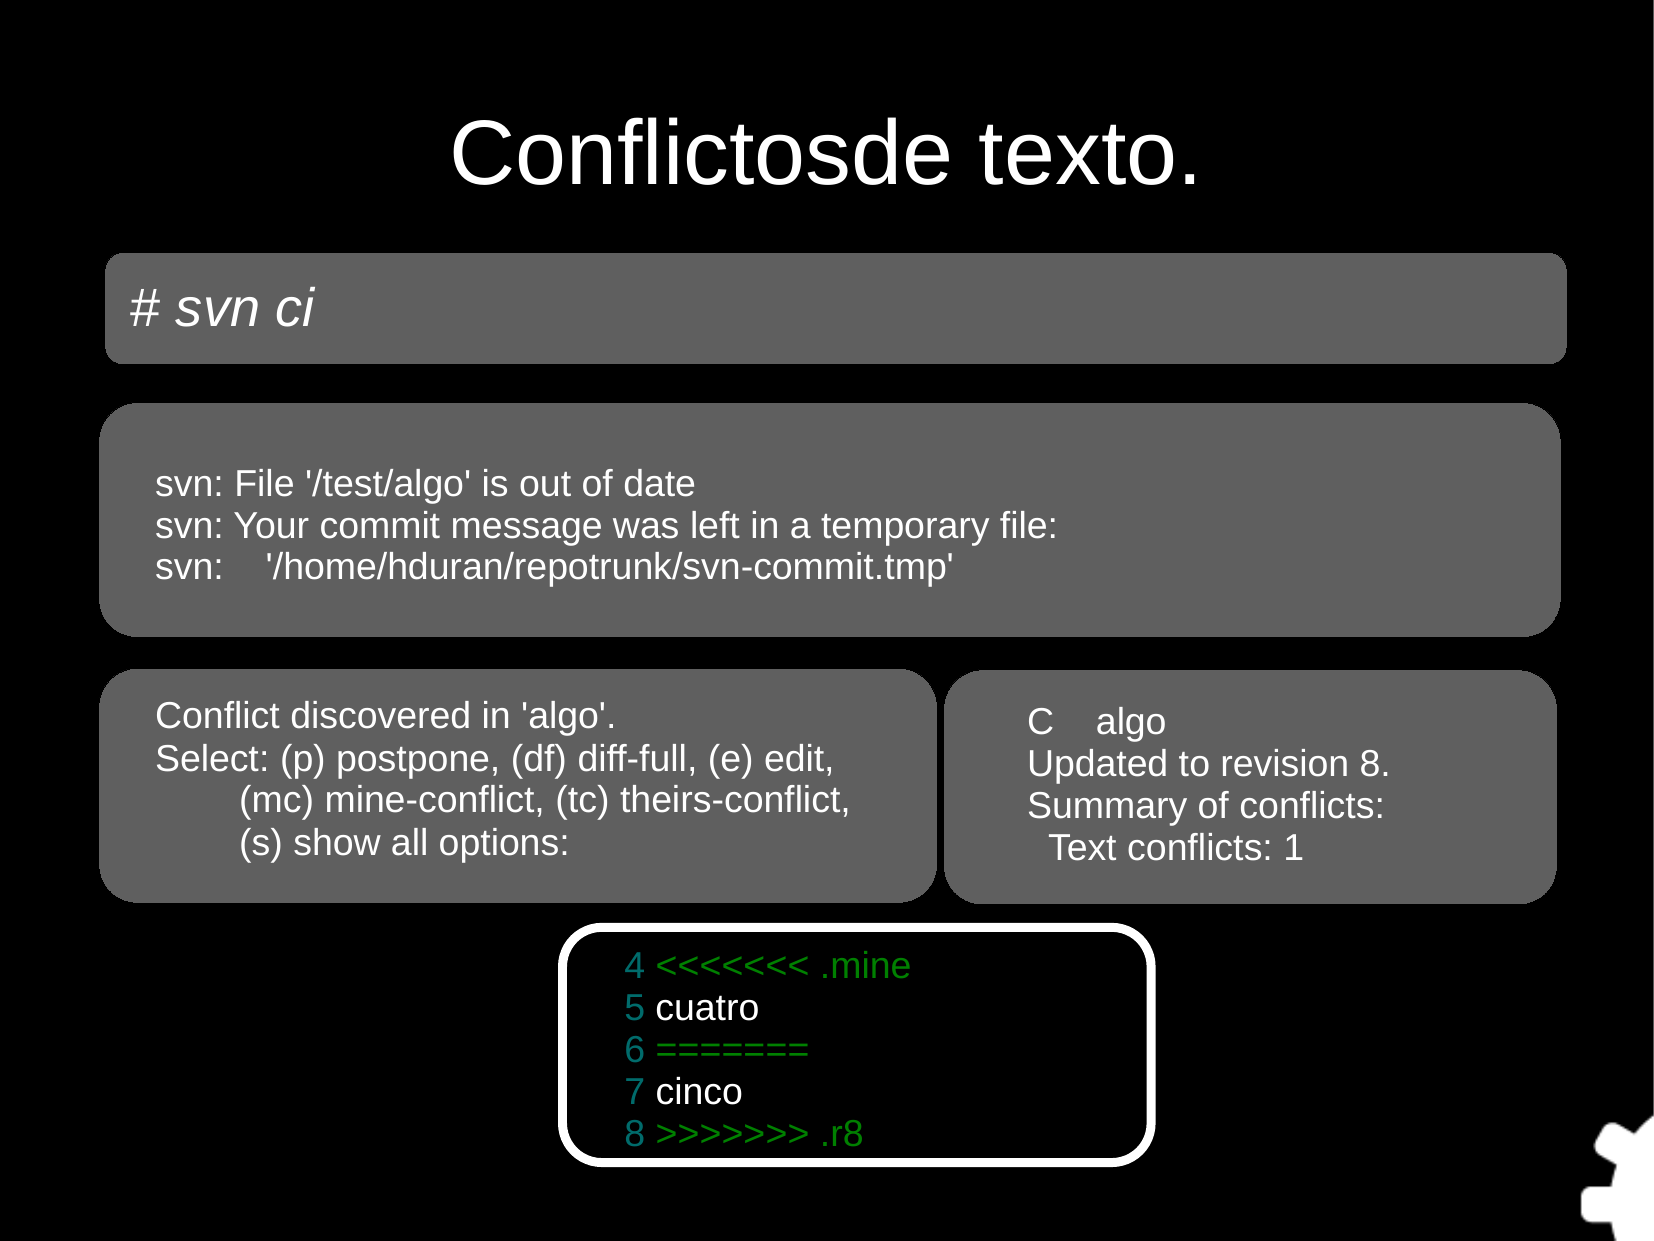

# Conflictosde texto.
# svn ci
svn: File '/test/algo' is out of date
svn: Your commit message was left in a temporary file:
svn: '/home/hduran/repotrunk/svn-commit.tmp'
Conflict discovered in 'algo'.
Select: (p) postpone, (df) diff-full, (e) edit,
 (mc) mine-conflict, (tc) theirs-conflict,
 (s) show all options:
C algo
Updated to revision 8.
Summary of conflicts:
 Text conflicts: 1
 4 <<<<<<< .mine
 5 cuatro
 6 =======
 7 cinco
 8 >>>>>>> .r8